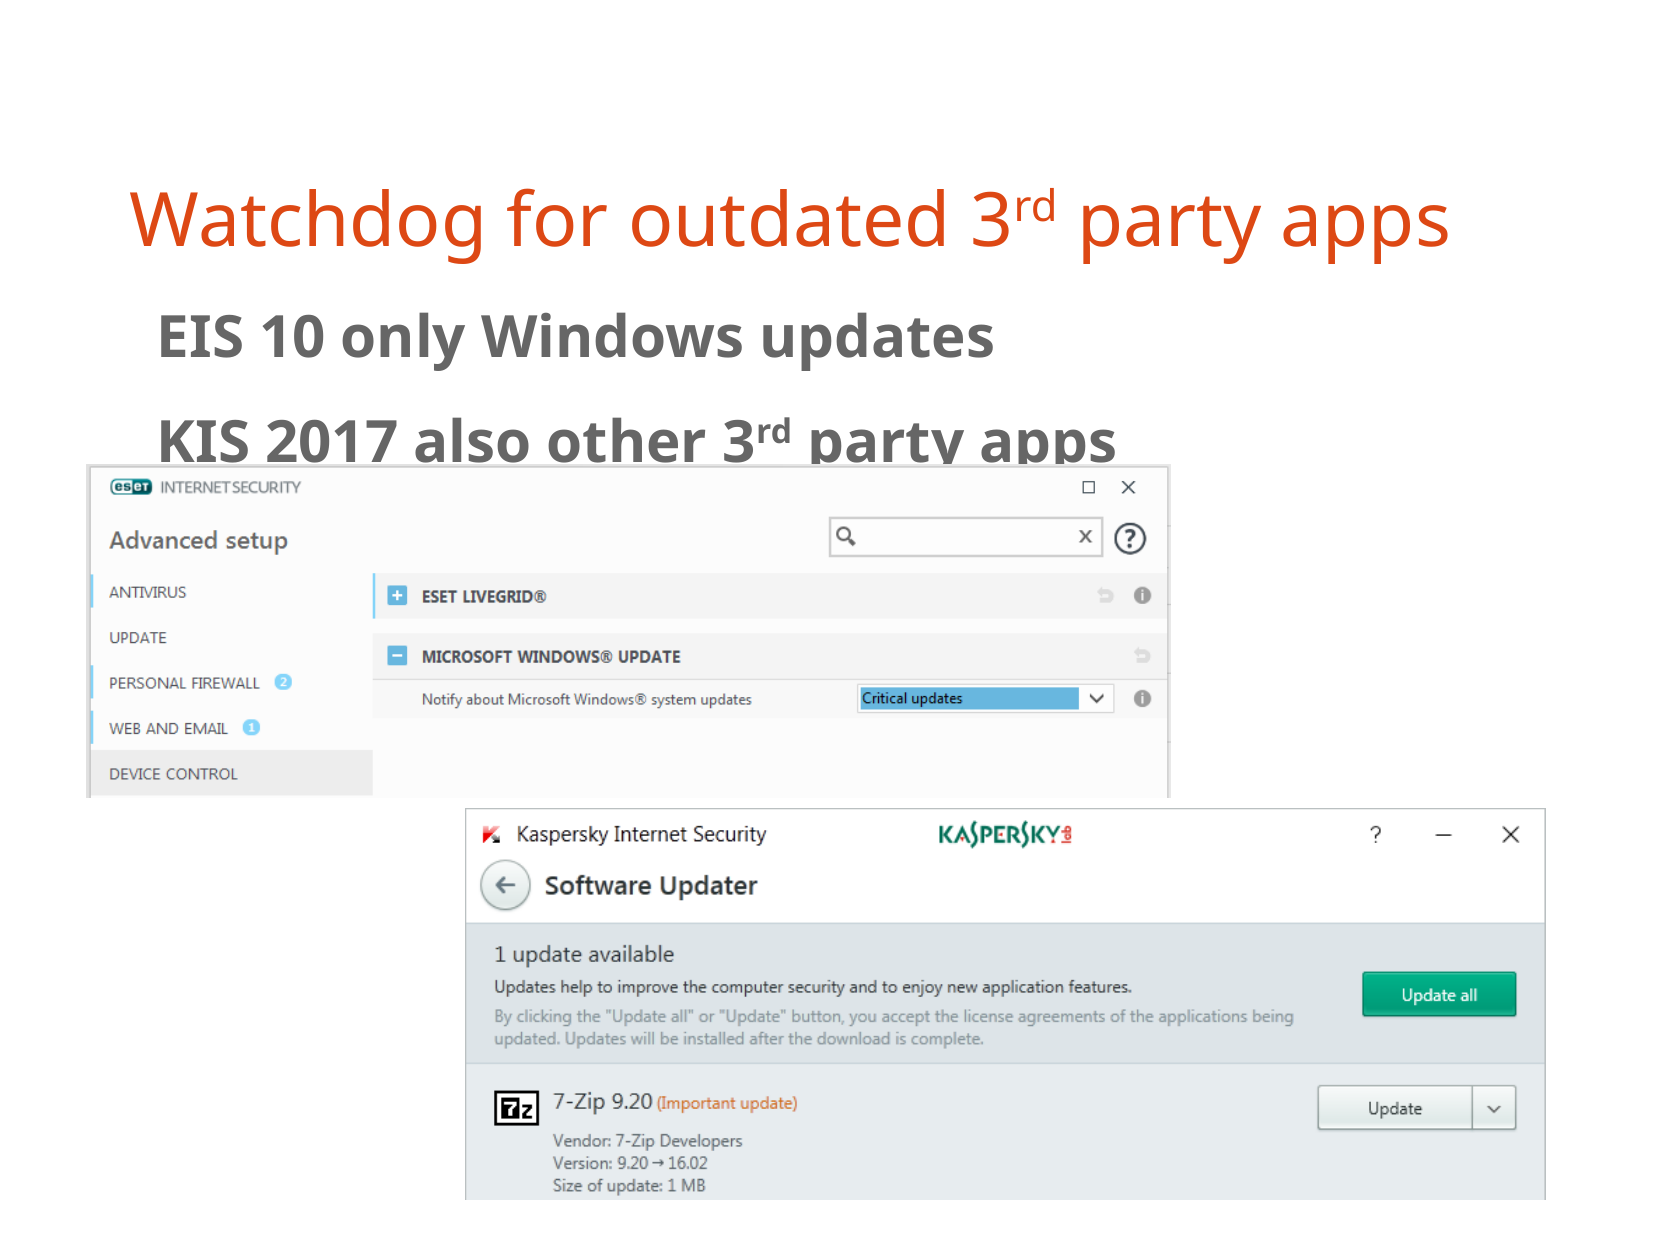

# Watchdog for outdated 3rd party apps
EIS 10 only Windows updates
KIS 2017 also other 3rd party apps